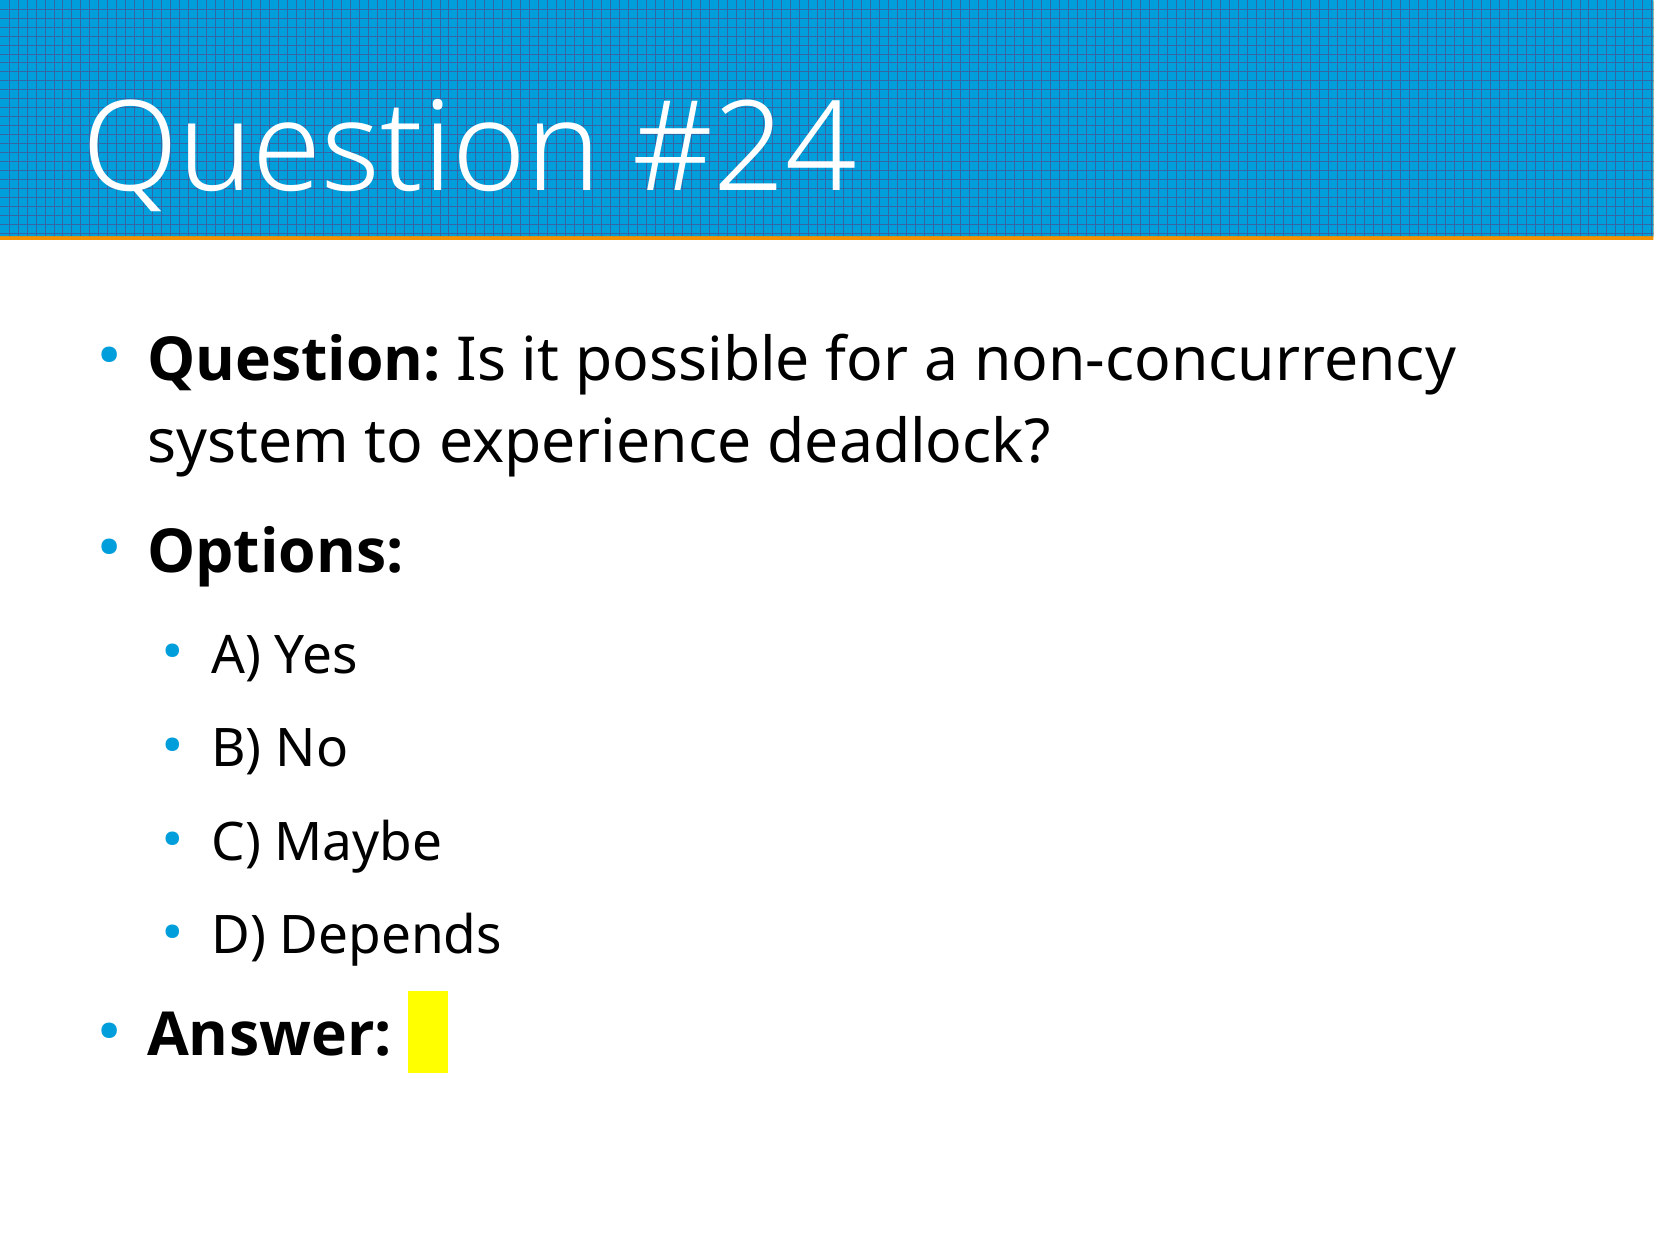

# Question #24
Question: Is it possible for a non-concurrency system to experience deadlock?
Options:
A) Yes
B) No
C) Maybe
D) Depends
Answer: B